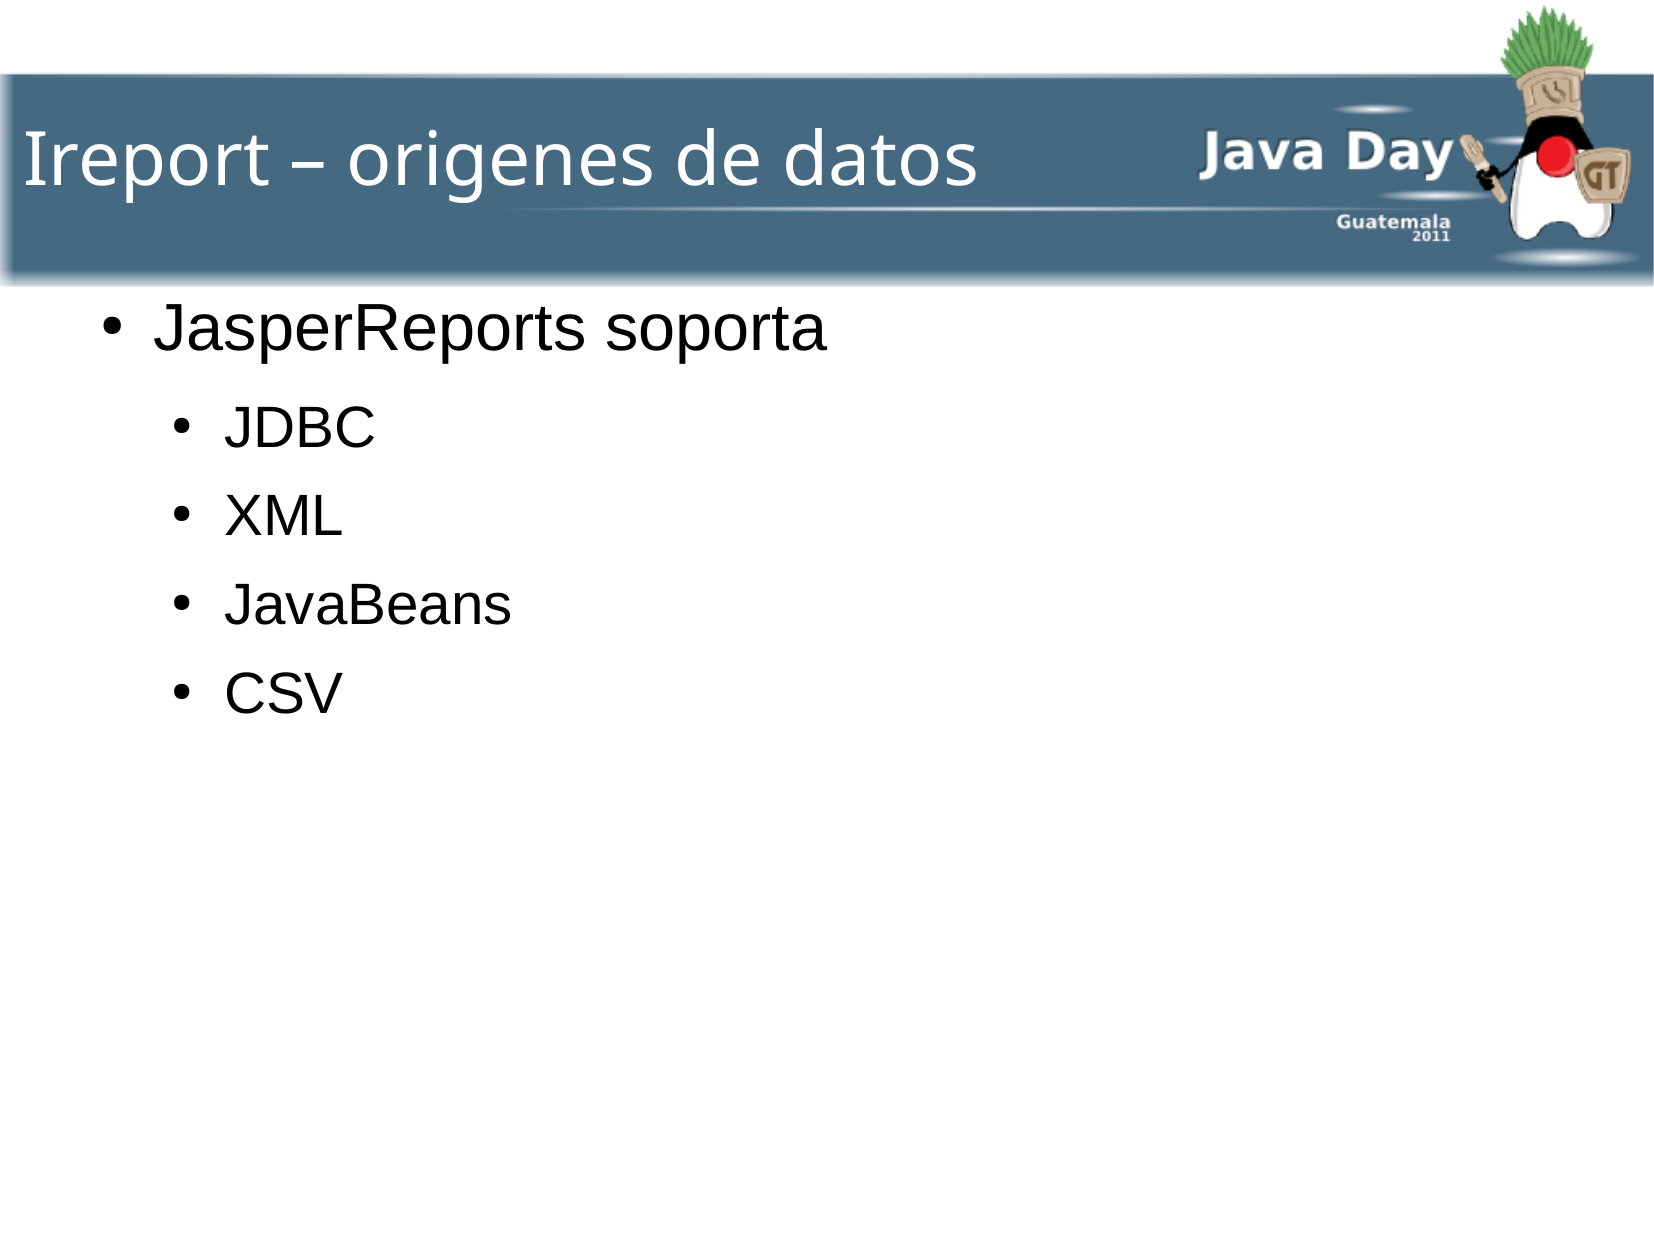

# Ireport – origenes de datos
JasperReports soporta
JDBC
XML
JavaBeans
CSV